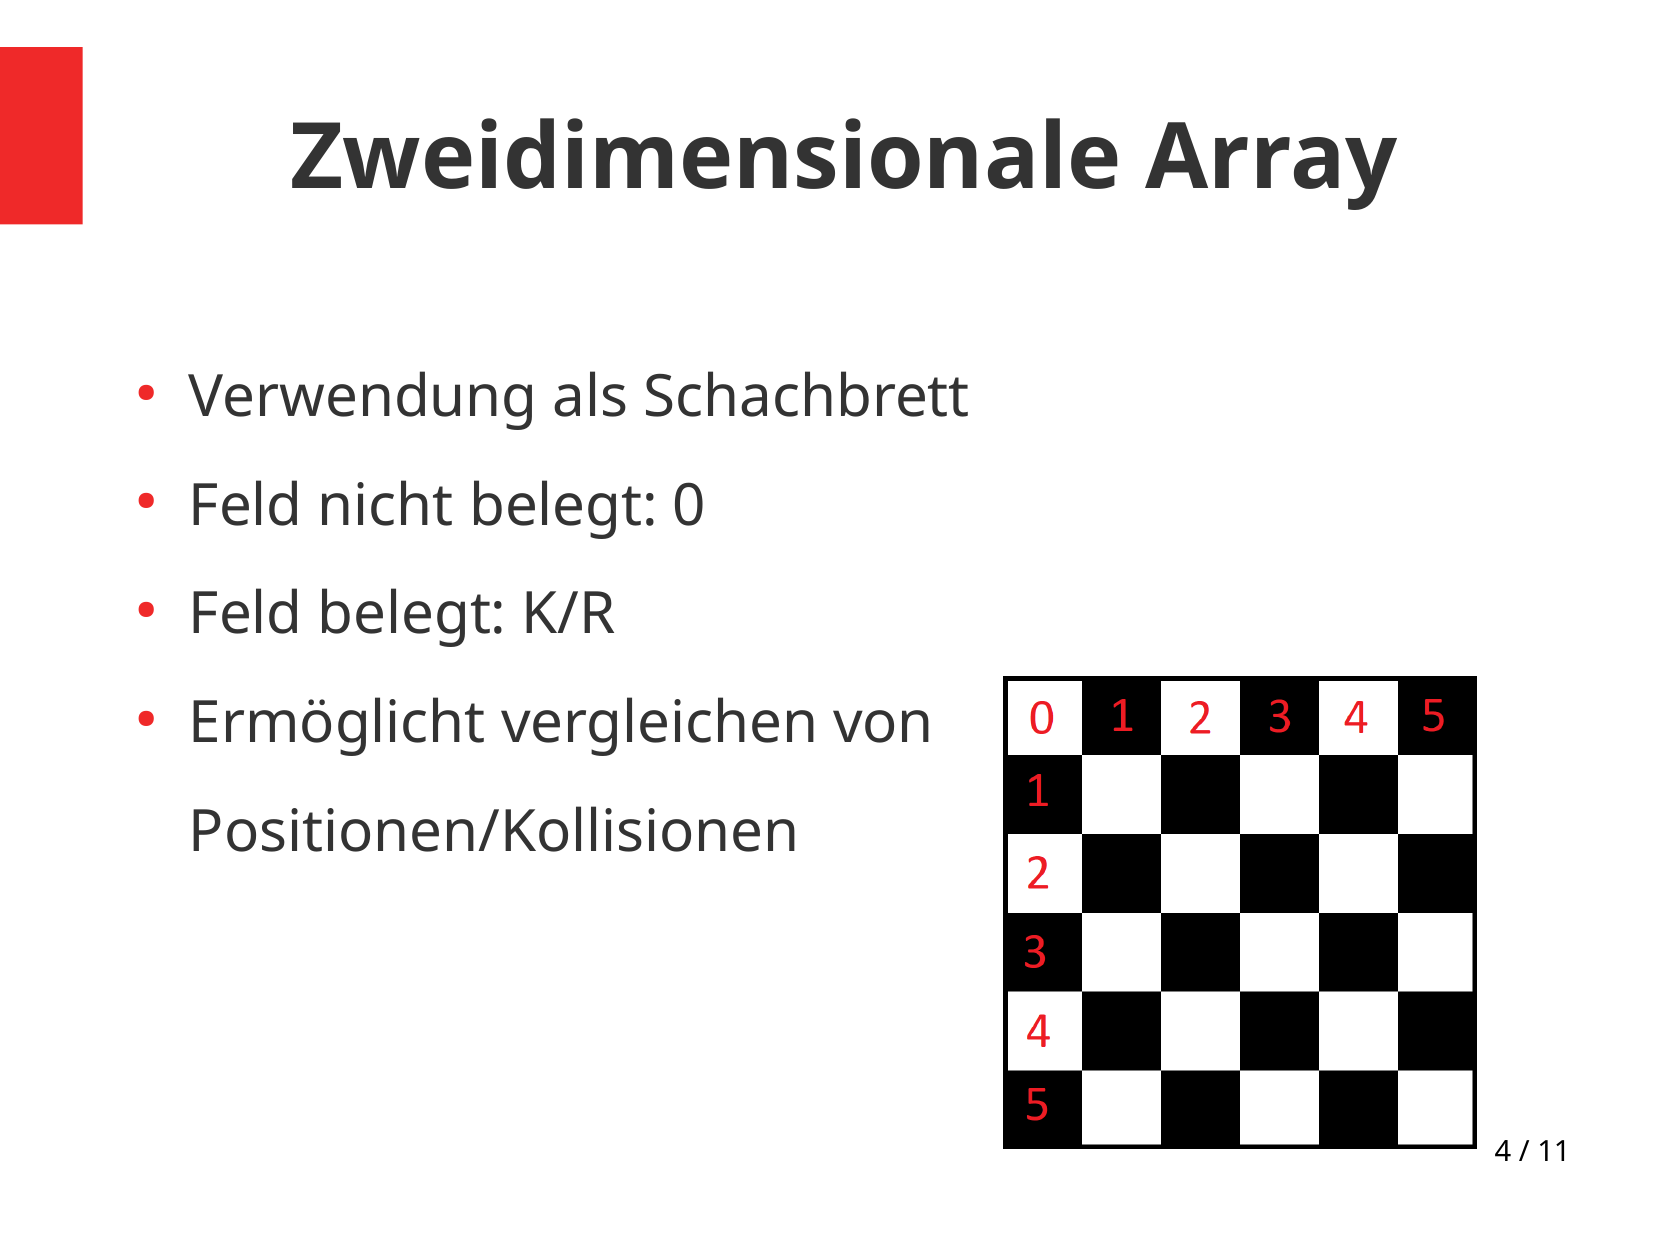

# Zweidimensionale Array
Verwendung als Schachbrett
Feld nicht belegt: 0
Feld belegt: K/R
Ermöglicht vergleichen von
Positionen/Kollisionen
4